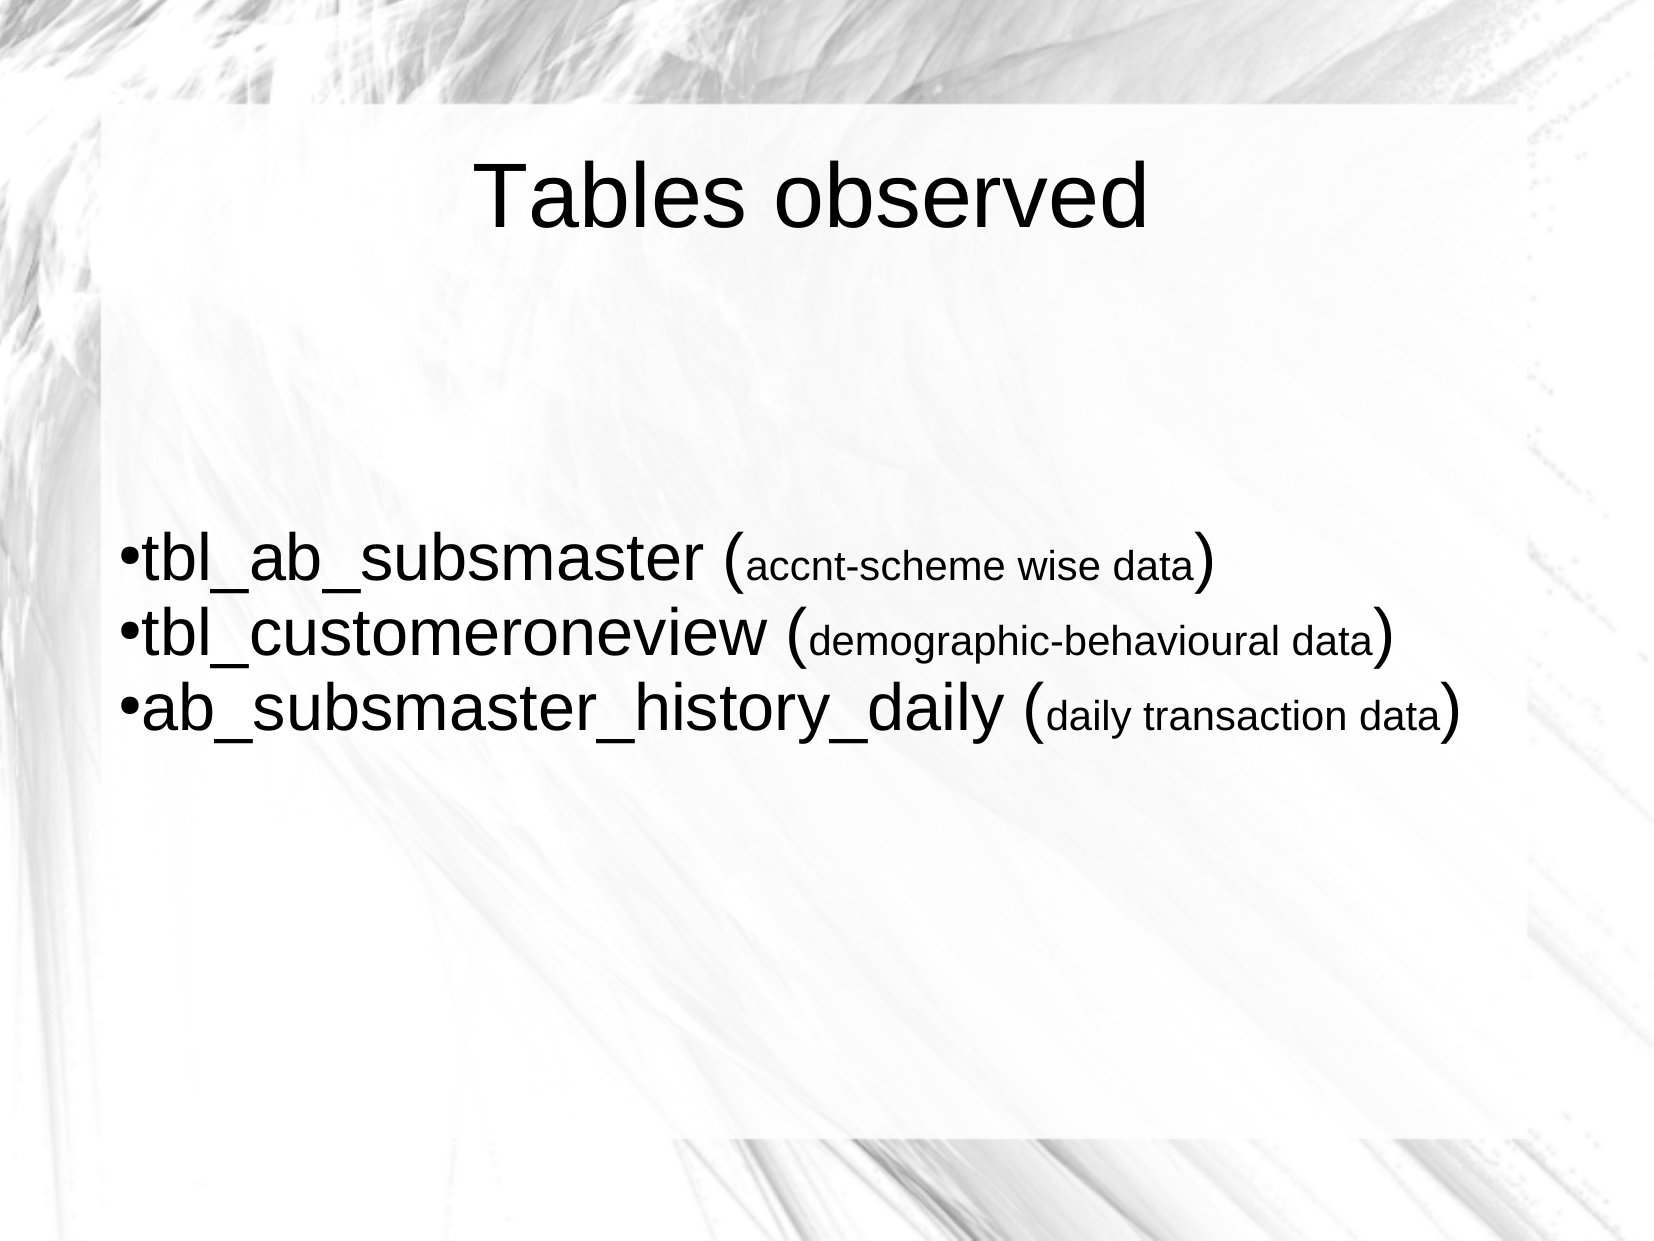

# Tables observed
tbl_ab_subsmaster (accnt-scheme wise data)
tbl_customeroneview (demographic-behavioural data)
ab_subsmaster_history_daily (daily transaction data)